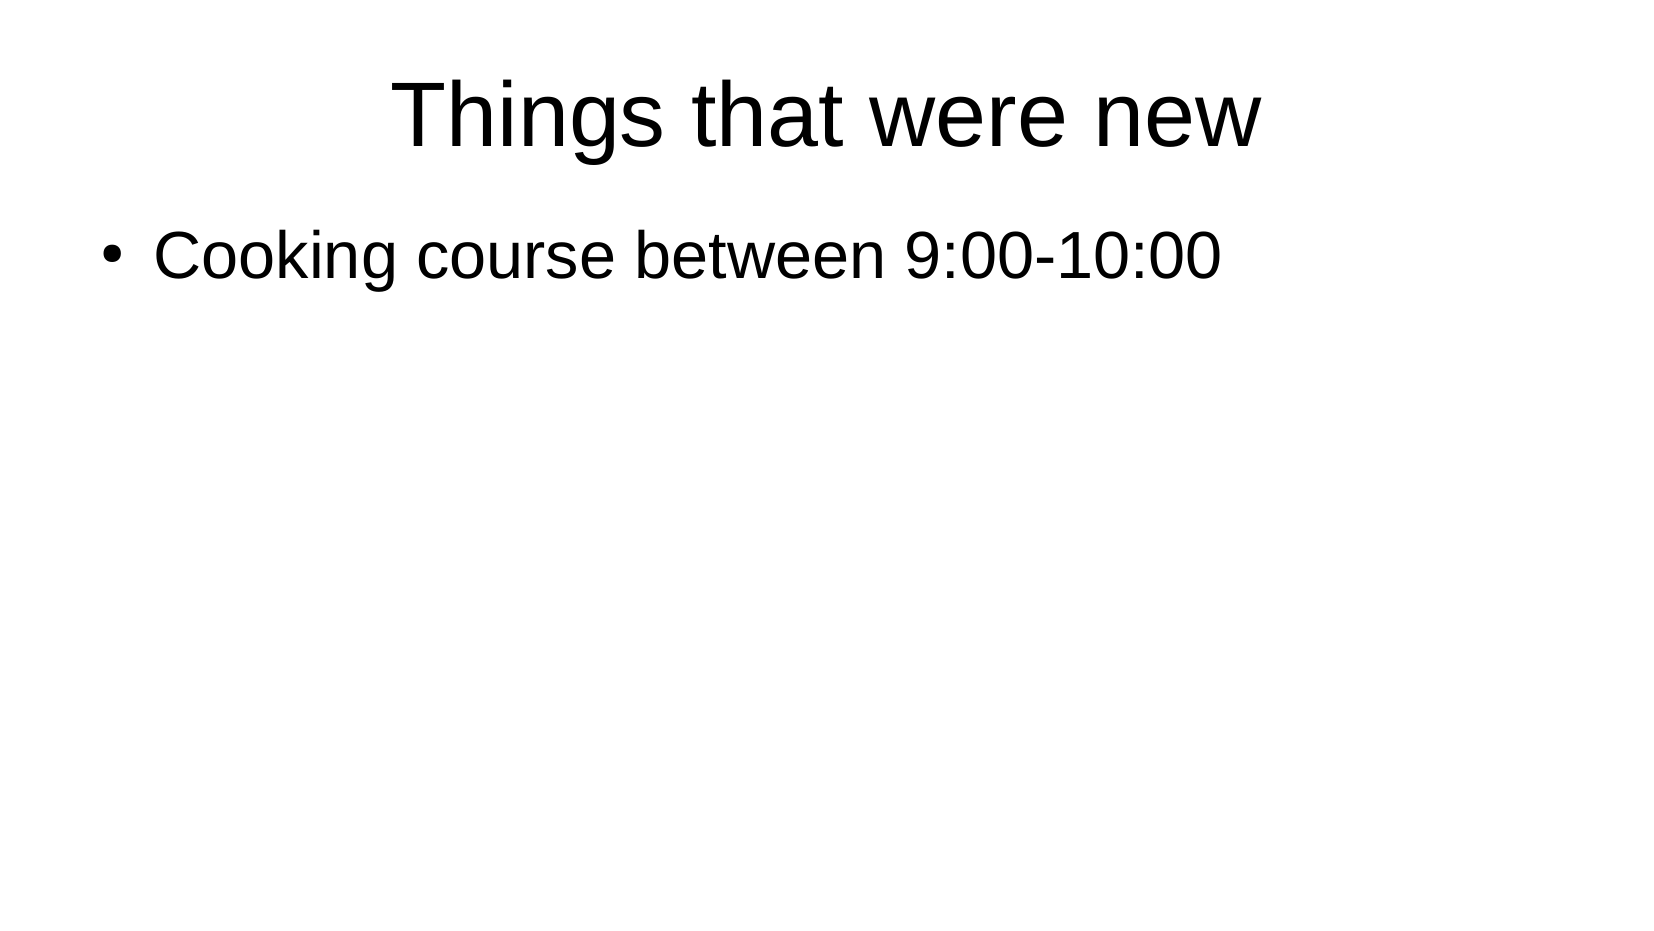

# Things that were new
Cooking course between 9:00-10:00